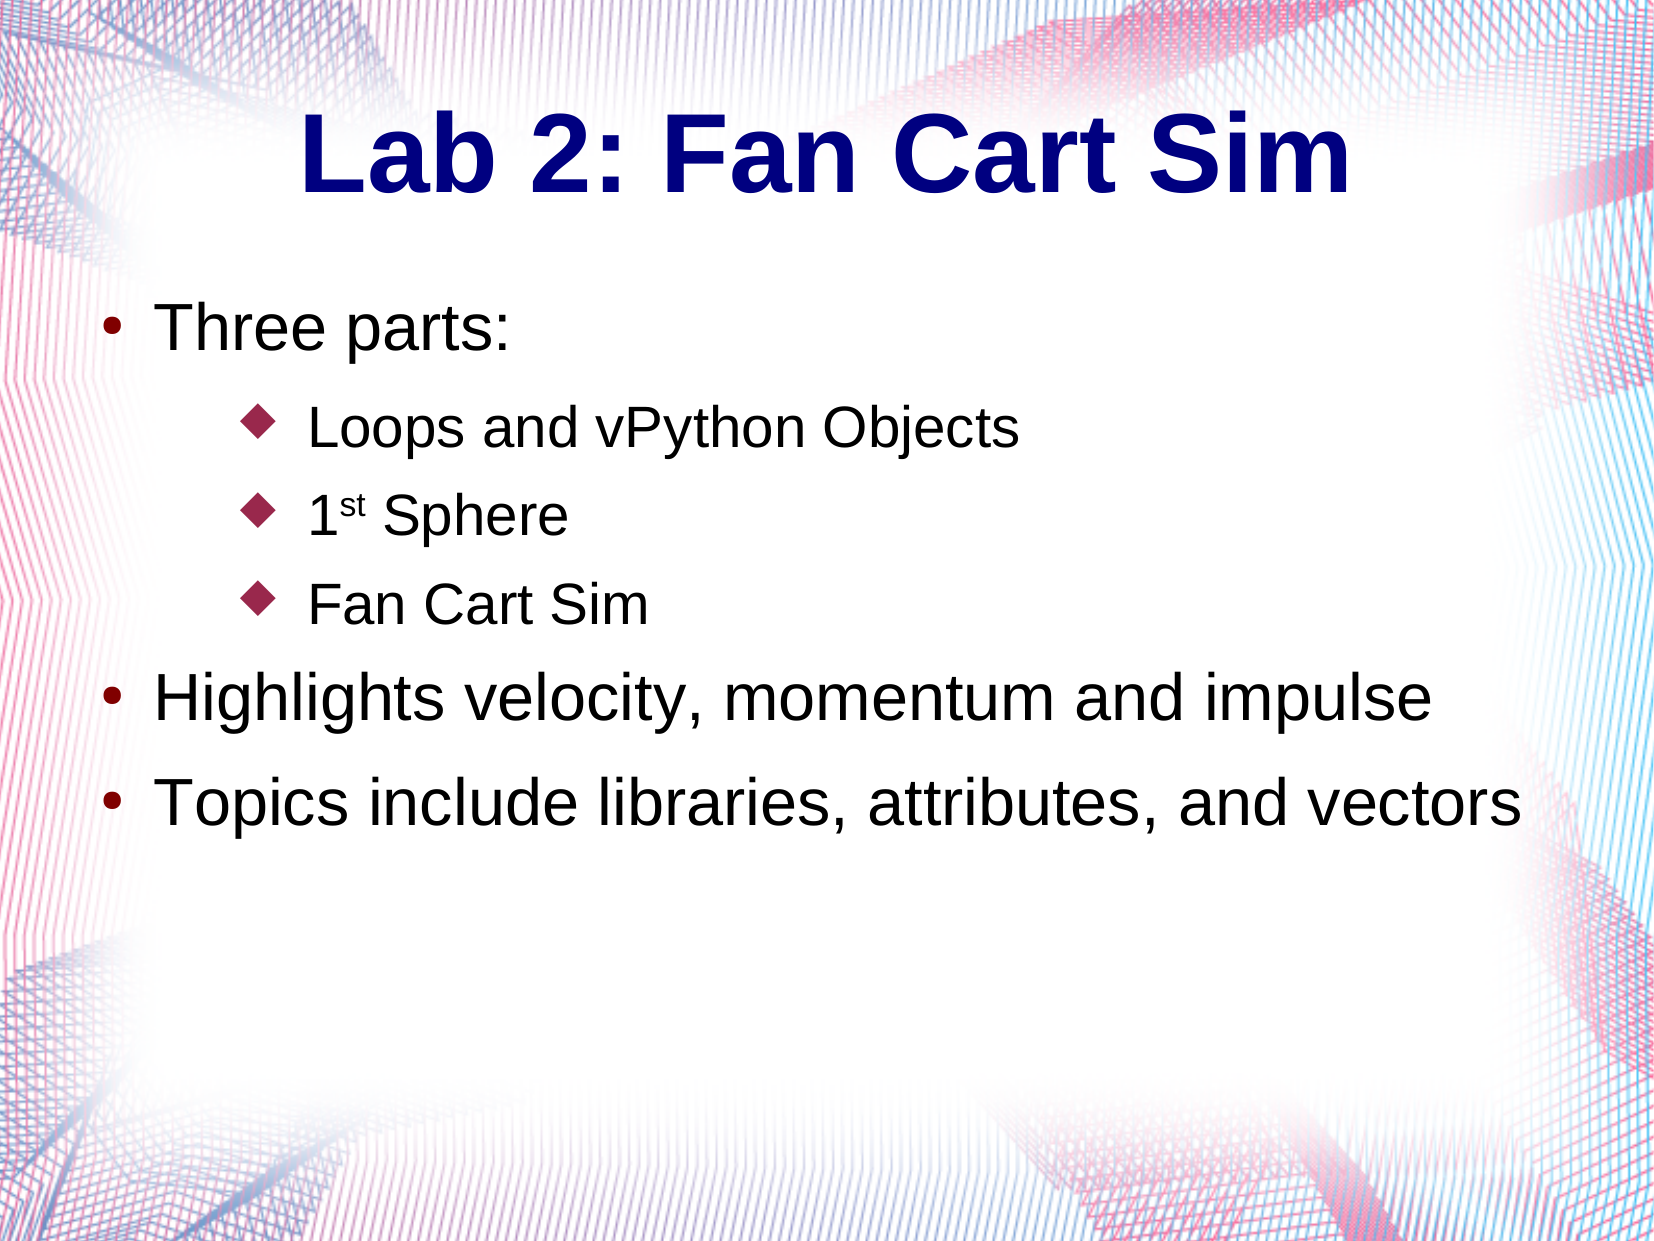

# Lab 2: Fan Cart Sim
Three parts:
Loops and vPython Objects
1st Sphere
Fan Cart Sim
Highlights velocity, momentum and impulse
Topics include libraries, attributes, and vectors